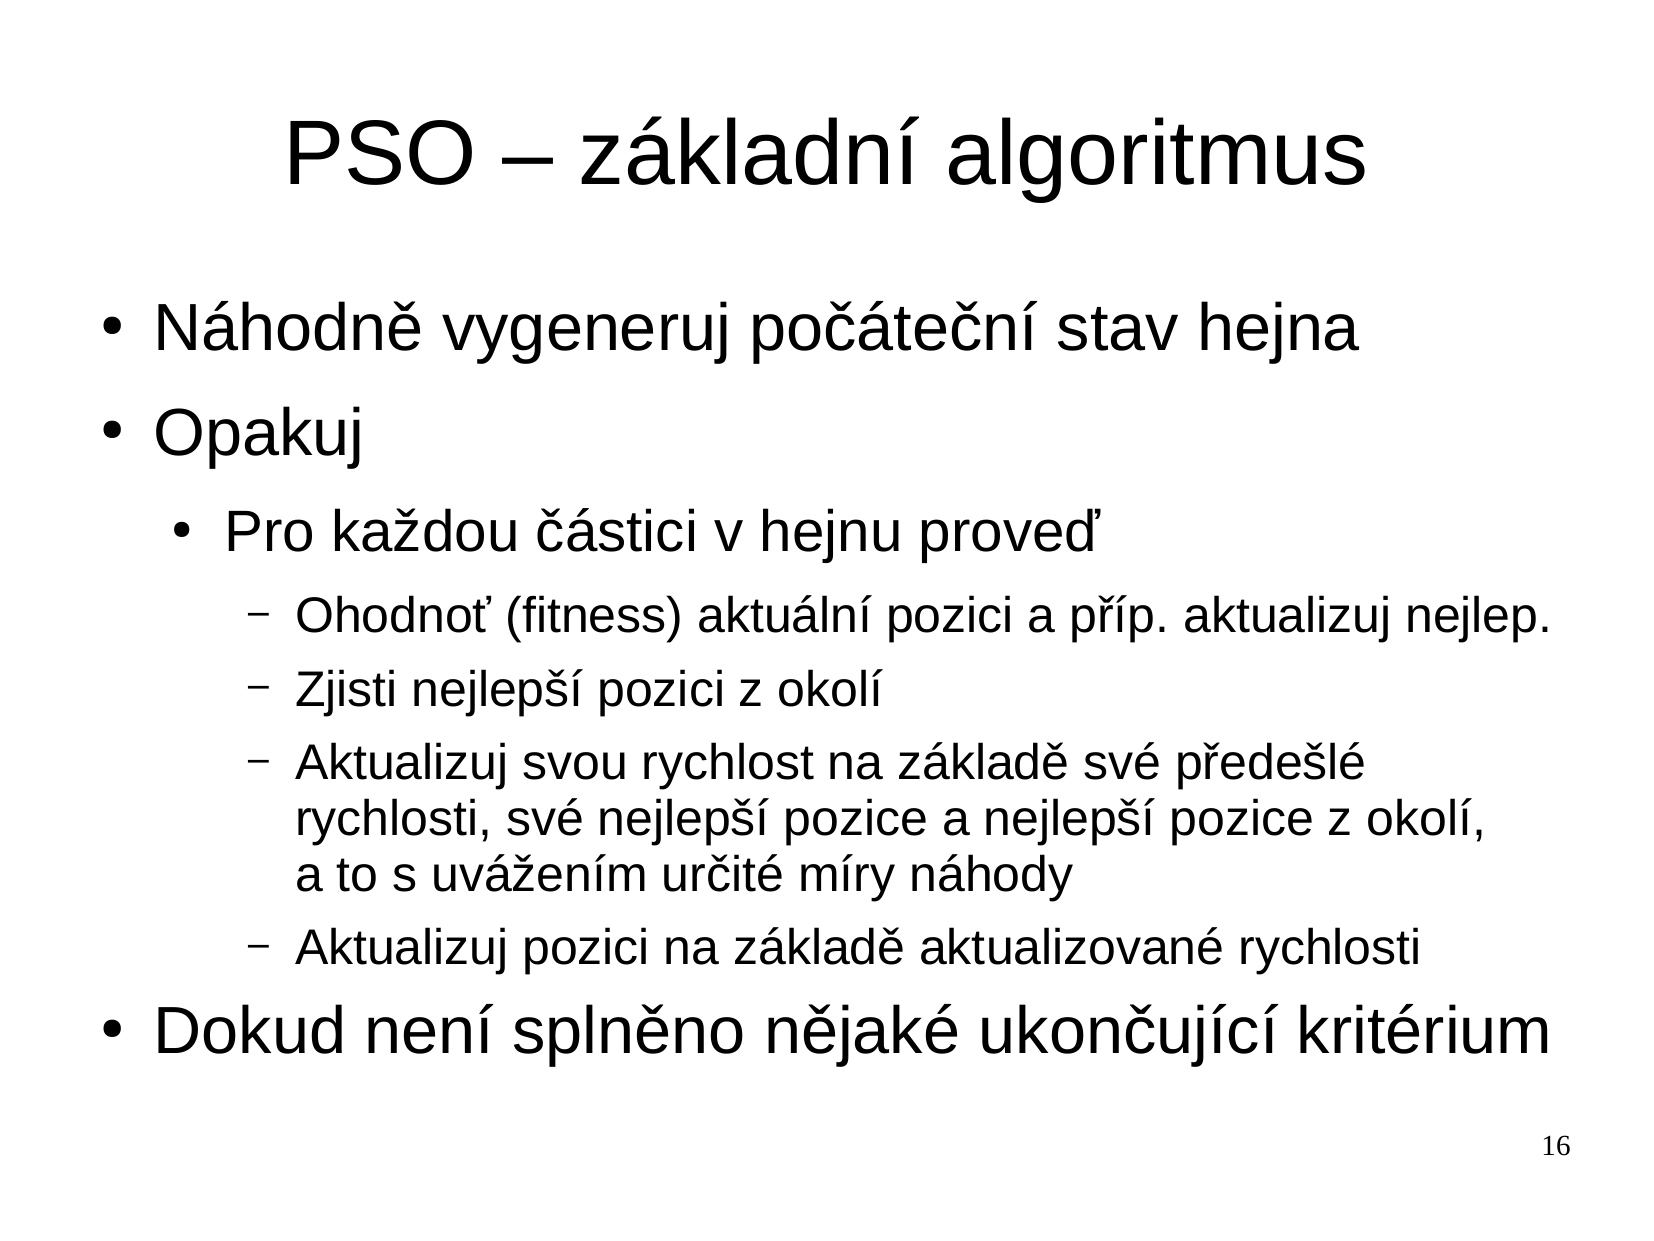

# PSO – základní algoritmus
Náhodně vygeneruj počáteční stav hejna
Opakuj
Pro každou částici v hejnu proveď
Ohodnoť (fitness) aktuální pozici a příp. aktualizuj nejlep.
Zjisti nejlepší pozici z okolí
Aktualizuj svou rychlost na základě své předešlé rychlosti, své nejlepší pozice a nejlepší pozice z okolí,
a to s uvážením určité míry náhody
Aktualizuj pozici na základě aktualizované rychlosti
Dokud není splněno nějaké ukončující kritérium
16